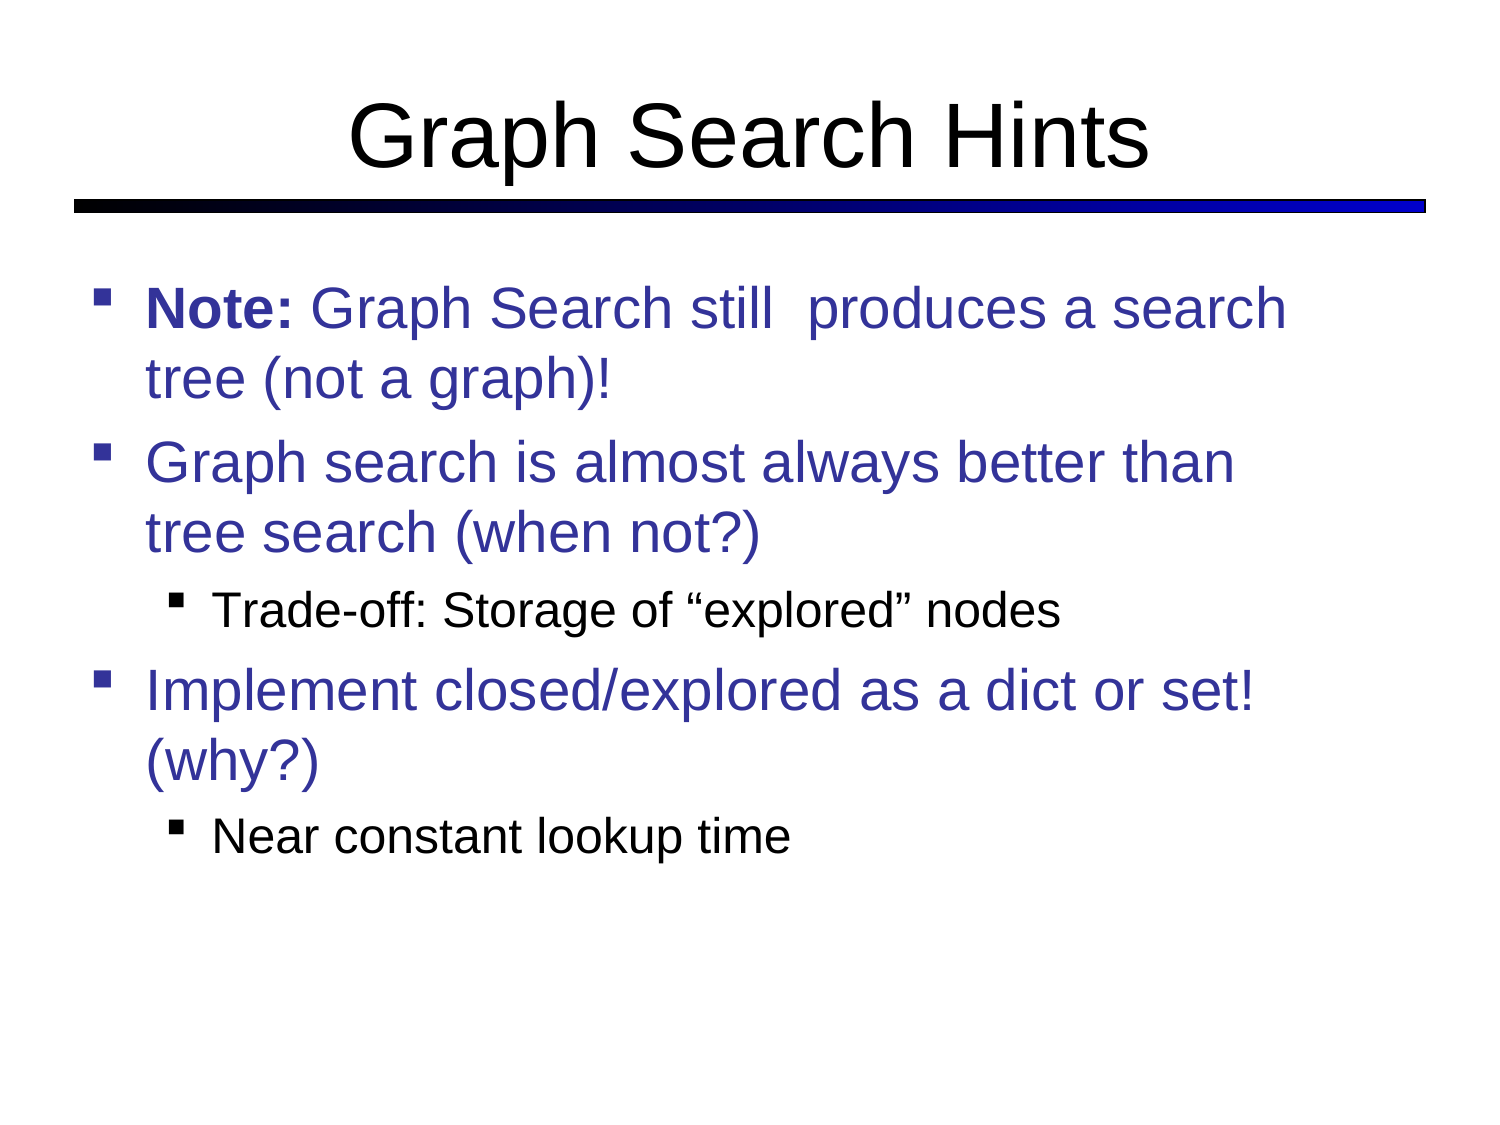

Graph Search Hints
Note: Graph Search still produces a search tree (not a graph)!
Graph search is almost always better than tree search (when not?)
Trade-off: Storage of “explored” nodes
Implement closed/explored as a dict or set! (why?)
Near constant lookup time